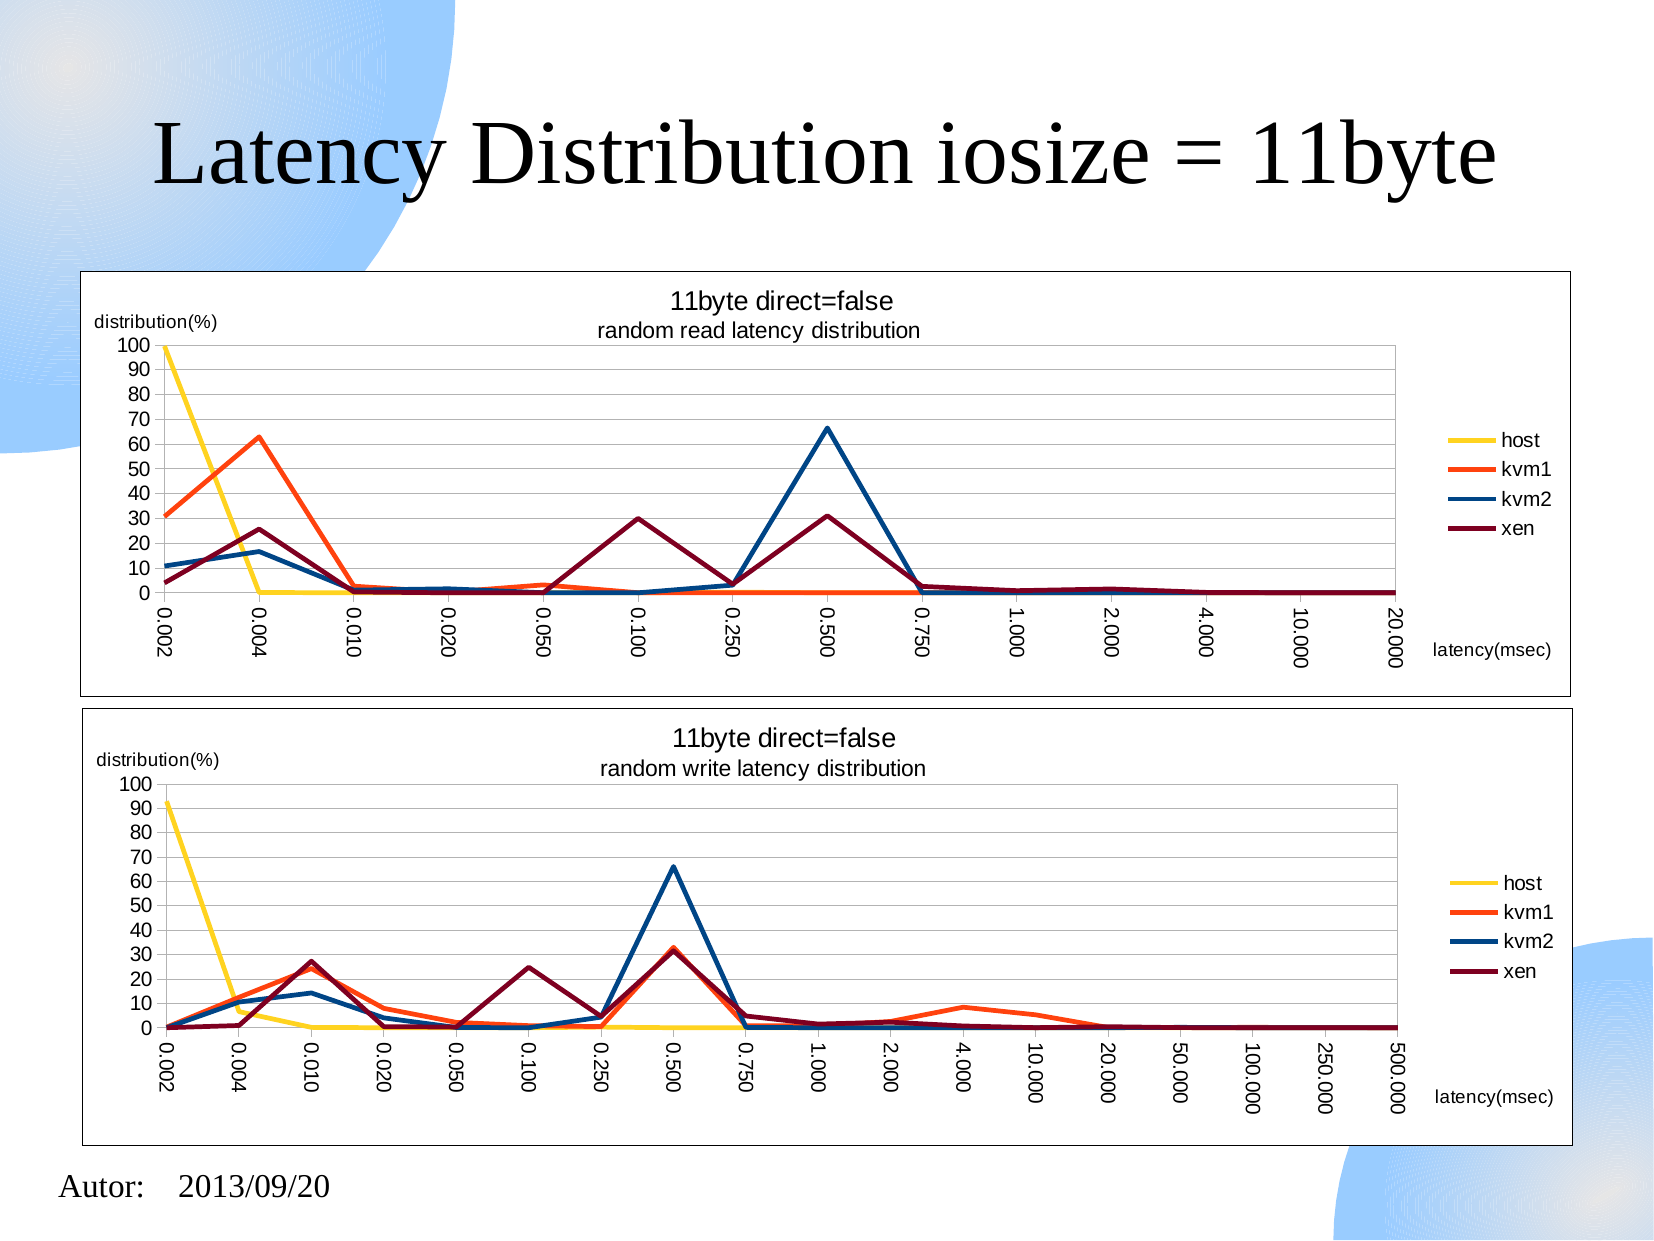

# Latency Distribution iosize = 11byte
### Chart: 11byte direct=false
random read latency distribution
| Category | host | kvm1 | kvm2 | xen |
|---|---|---|---|---|
| 0.002 | 99.61 | 30.74 | 10.8 | 3.99 |
| 0.004 | 0.12 | 62.97 | 16.67 | 25.75 |
| 0.01 | 0.01 | 2.69 | 1.09 | 0.35 |
| 0.02 | 0.01 | 0.28 | 1.64 | 0.01 |
| 0.05 | 0.01 | 3.2 | 0.04 | 0.03 |
| 0.1 | 0.01 | 0.04 | 0.01 | 30.03 |
| 0.25 | 0.27 | 0.07 | 3.11 | 3.48 |
| 0.5 | 0.01 | 0.01 | 66.55 | 31.14 |
| 0.75 | 0.01 | 0.01 | 0.05 | 2.62 |
| 1 | 0.0 | 0.01 | 0.01 | 0.86 |
| 2 | 0.0 | 0.01 | 0.01 | 1.56 |
| 4 | 0.0 | 0.01 | 0.01 | 0.18 |
| 10 | 0.0 | 0.01 | 0.01 | 0.01 |
| 20 | 0.0 | 0.0 | 0.01 | 0.0 |
### Chart: 11byte direct=false
random write latency distribution
| Category | host | kvm1 | kvm2 | xen |
|---|---|---|---|---|
| 0.002 | 92.94 | 0.26 | 0.01 | 0.01 |
| 0.004 | 6.62 | 12.48 | 10.54 | 0.94 |
| 0.01 | 0.16 | 24.27 | 14.28 | 27.31 |
| 0.02 | 0.01 | 7.95 | 4.05 | 0.46 |
| 0.05 | 0.01 | 2.22 | 0.1 | 0.31 |
| 0.1 | 0.01 | 0.86 | 0.01 | 24.84 |
| 0.25 | 0.27 | 0.48 | 4.38 | 4.66 |
| 0.5 | 0.01 | 32.99 | 66.16 | 31.56 |
| 0.75 | 0.01 | 0.81 | 0.16 | 4.83 |
| 1 | 0.0 | 0.81 | 0.02 | 1.52 |
| 2 | 0.01 | 2.61 | 0.04 | 2.3 |
| 4 | 0.01 | 8.43 | 0.03 | 0.73 |
| 10 | 0.0 | 5.32 | 0.04 | 0.03 |
| 20 | 0.0 | 0.1 | 0.02 | 0.45 |
| 50 | 0.01 | 0.11 | 0.18 | 0.06 |
| 100 | 0.01 | 0.19 | 0.01 | 0.01 |
| 250 | 0.0 | 0.1 | 0.01 | 0.0 |
| 500 | 0.0 | 0.01 | 0.0 | 0.0 |